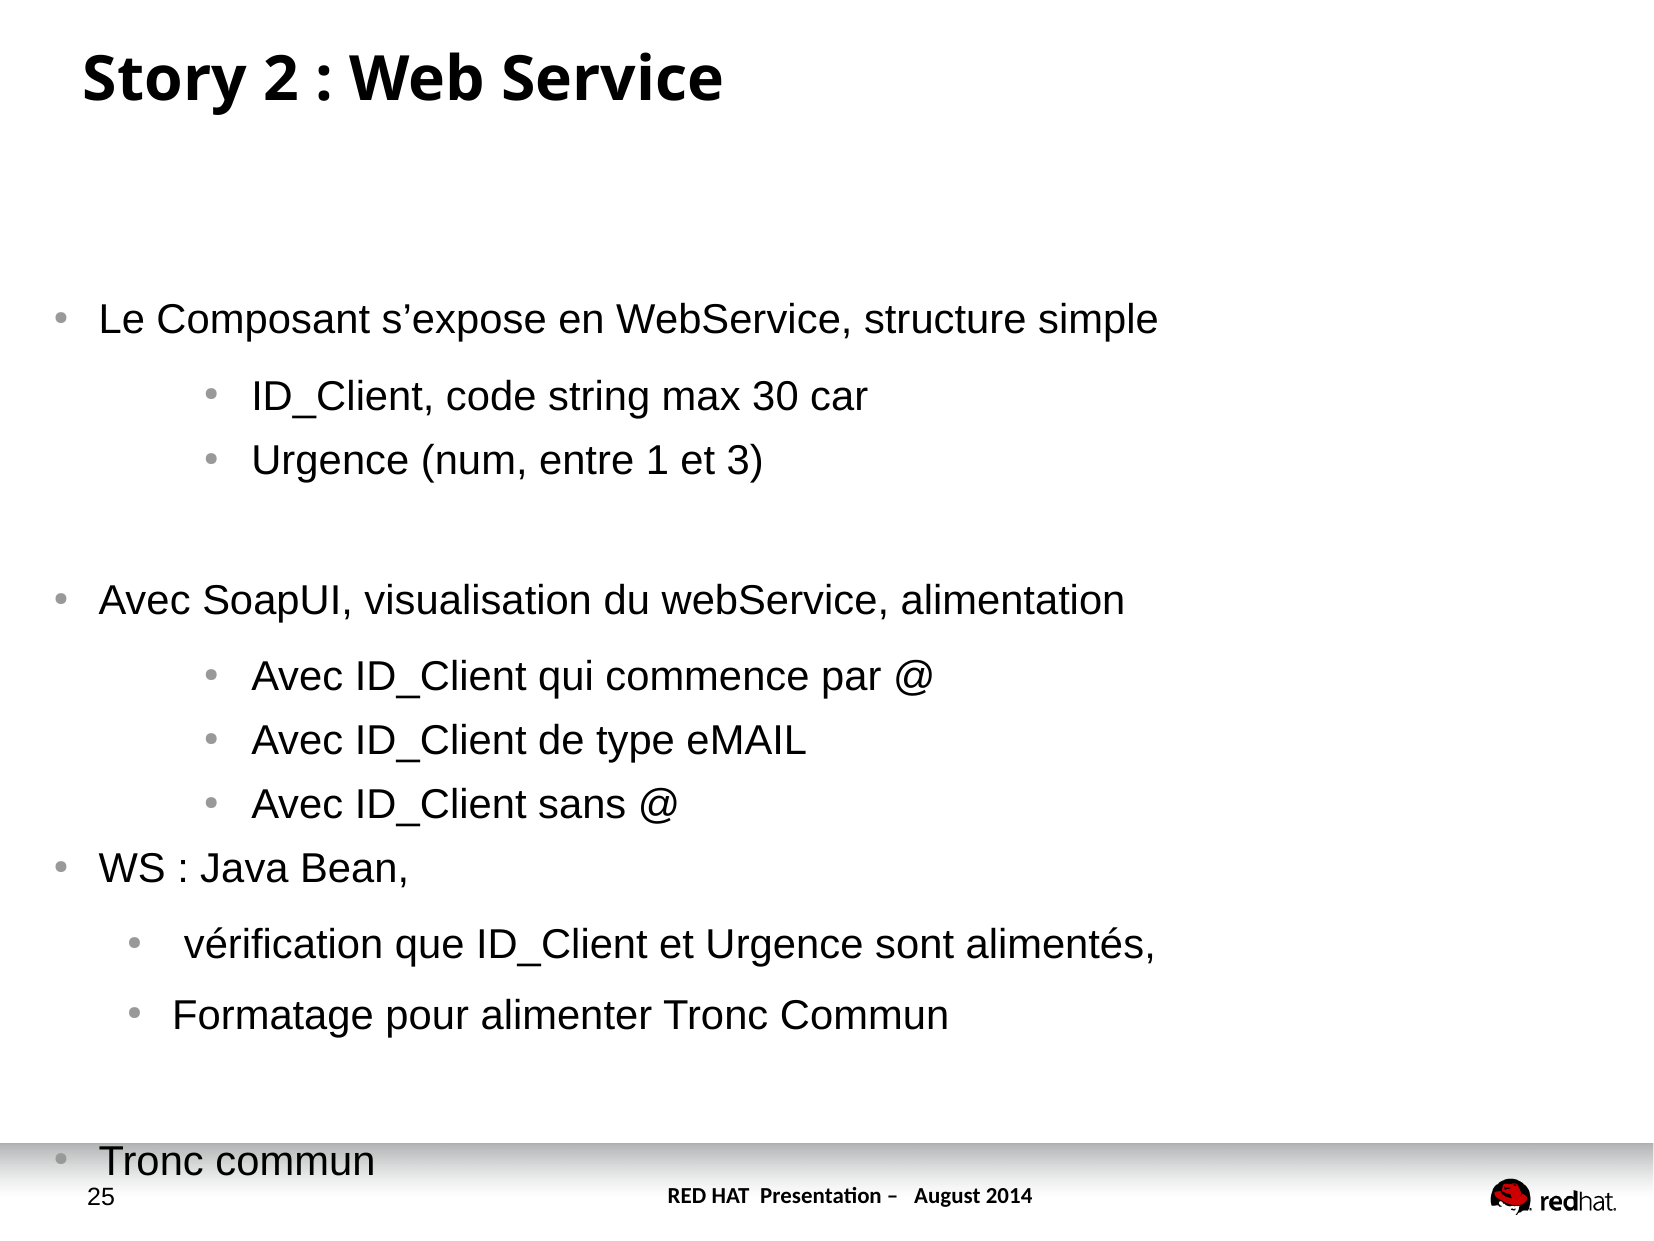

# Story 2 : Web Service
Le Composant s’expose en WebService, structure simple
ID_Client, code string max 30 car
Urgence (num, entre 1 et 3)
Avec SoapUI, visualisation du webService, alimentation
Avec ID_Client qui commence par @
Avec ID_Client de type eMAIL
Avec ID_Client sans @
WS : Java Bean,
 vérification que ID_Client et Urgence sont alimentés,
Formatage pour alimenter Tronc Commun
Tronc commun